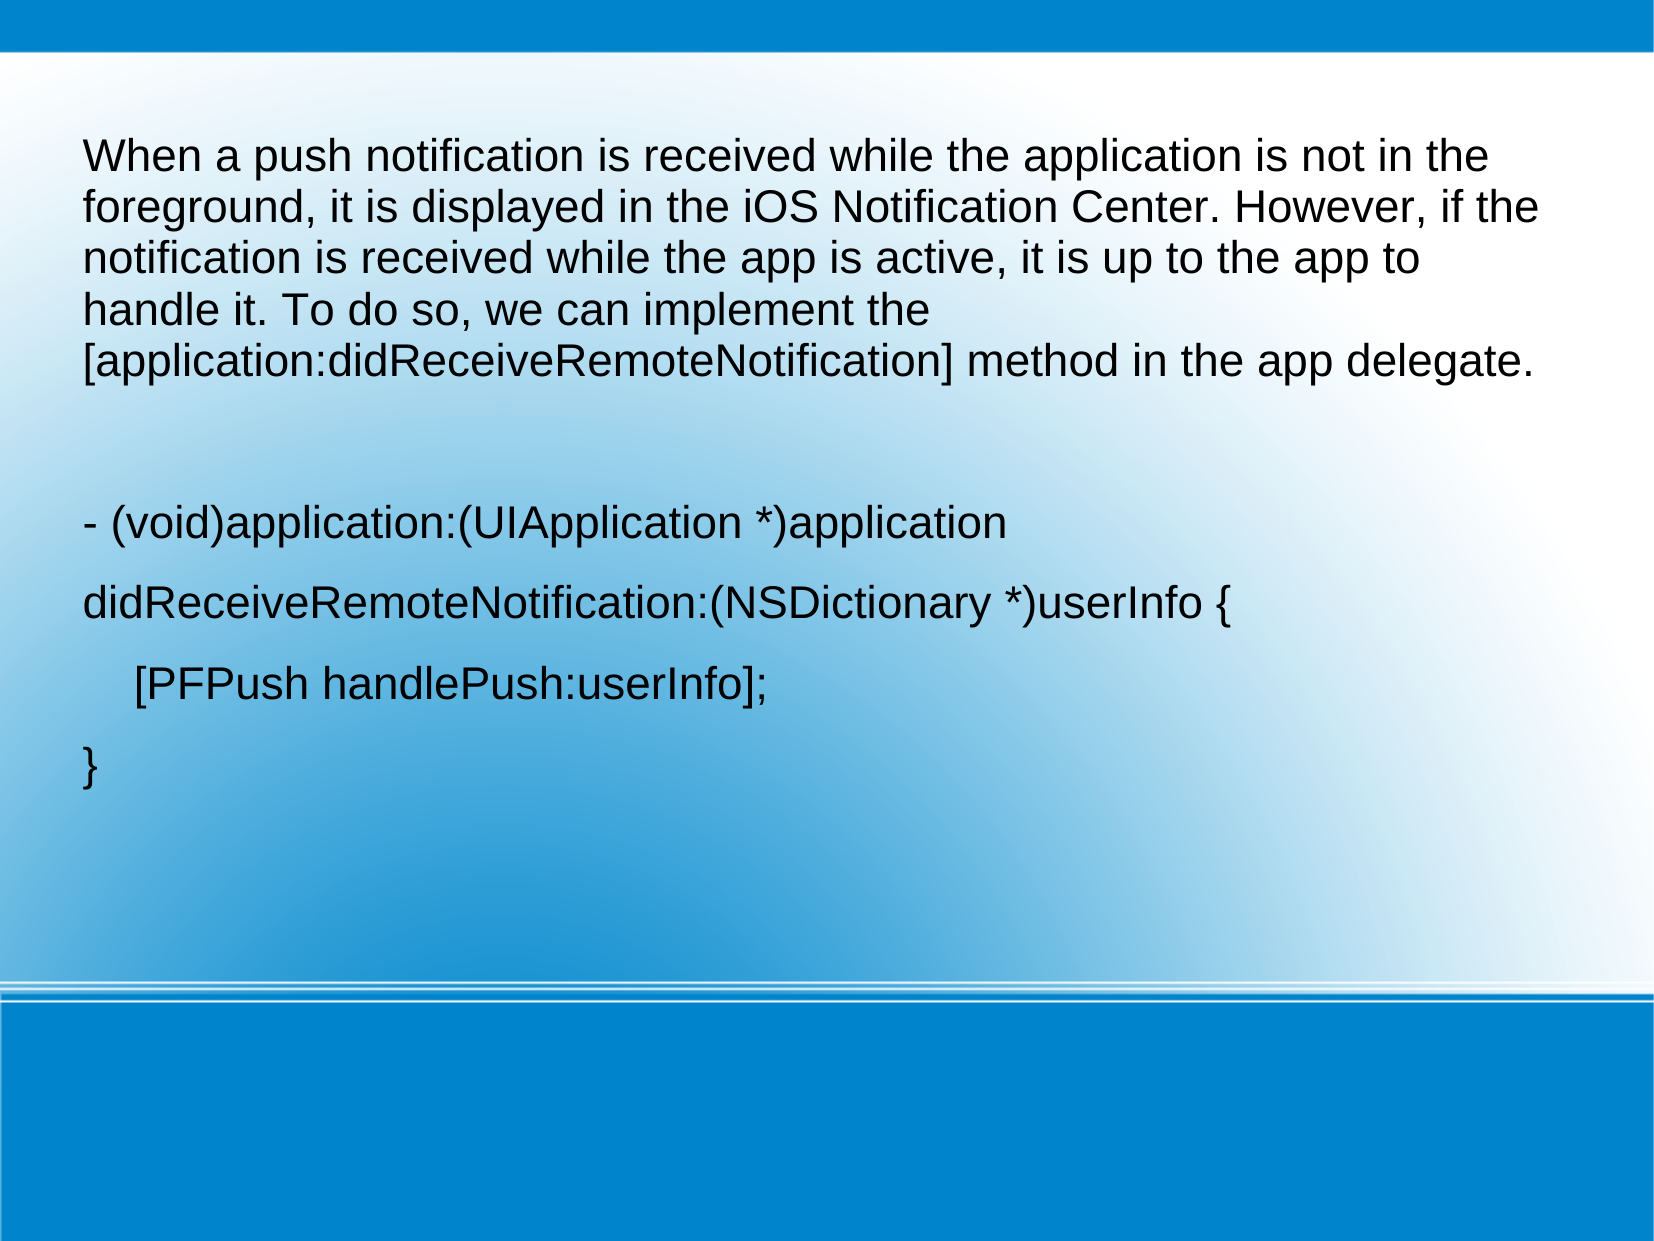

# When a push notification is received while the application is not in the foreground, it is displayed in the iOS Notification Center. However, if the notification is received while the app is active, it is up to the app to handle it. To do so, we can implement the [application:didReceiveRemoteNotification] method in the app delegate.
- (void)application:(UIApplication *)application
didReceiveRemoteNotification:(NSDictionary *)userInfo {
 [PFPush handlePush:userInfo];
}